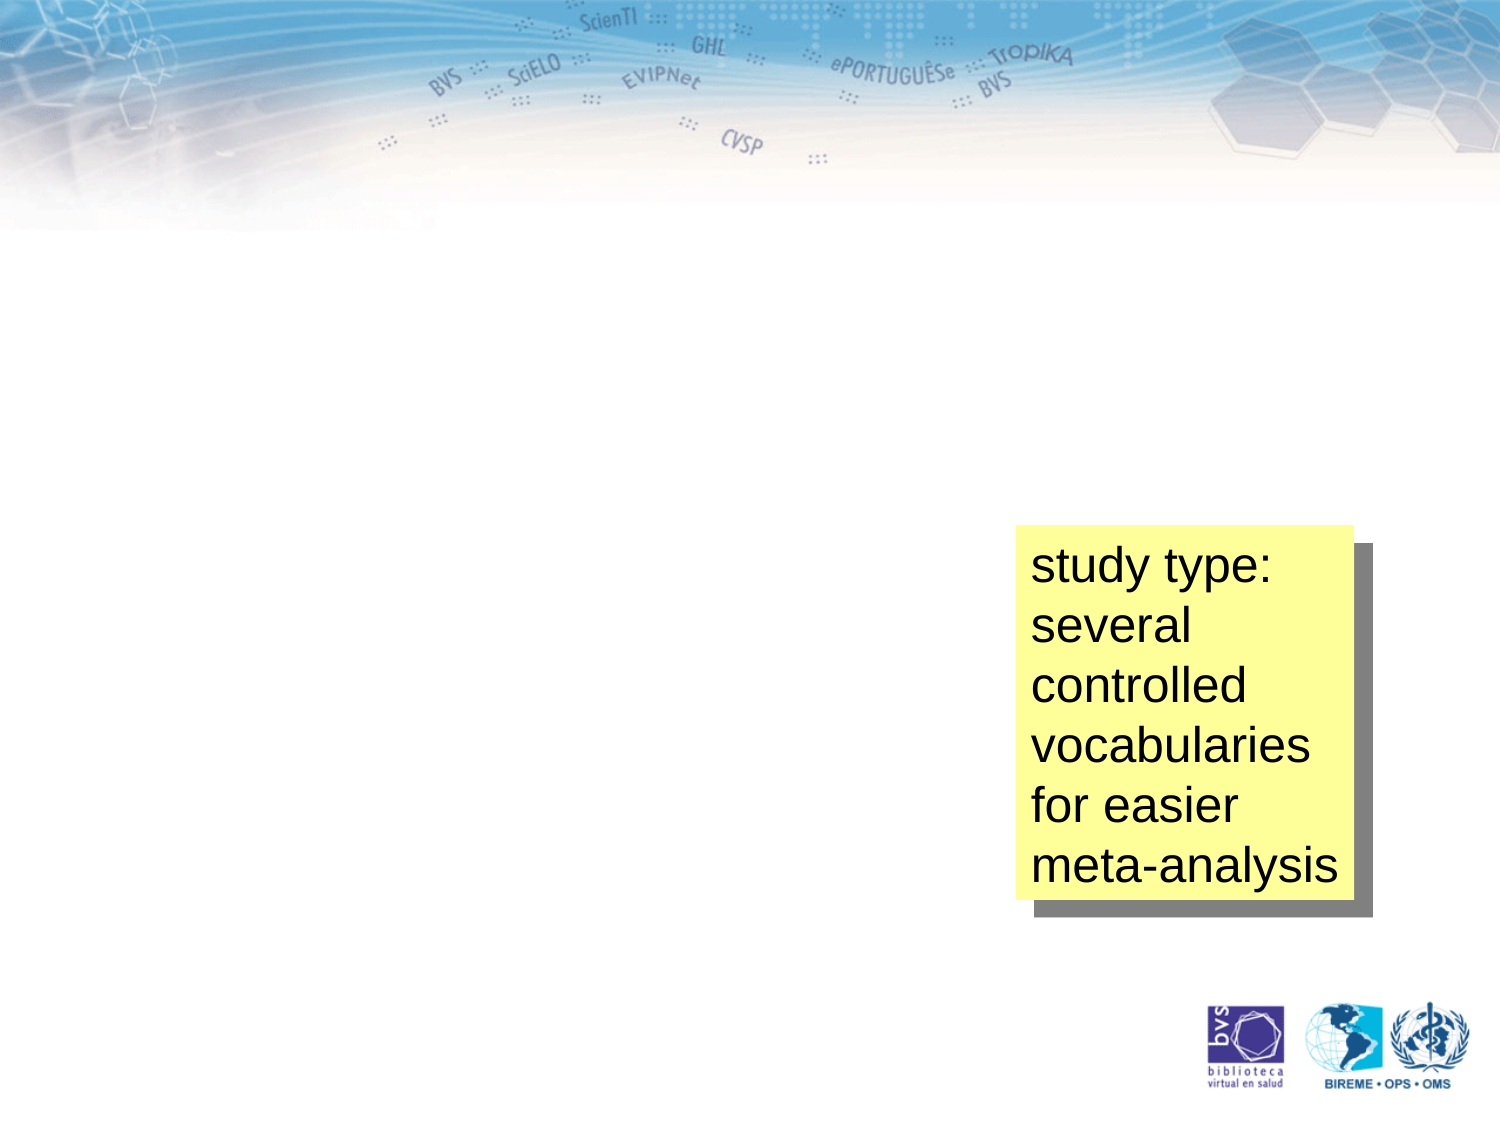

#
study type:
several
controlled
vocabularies
for easier
meta-analysis